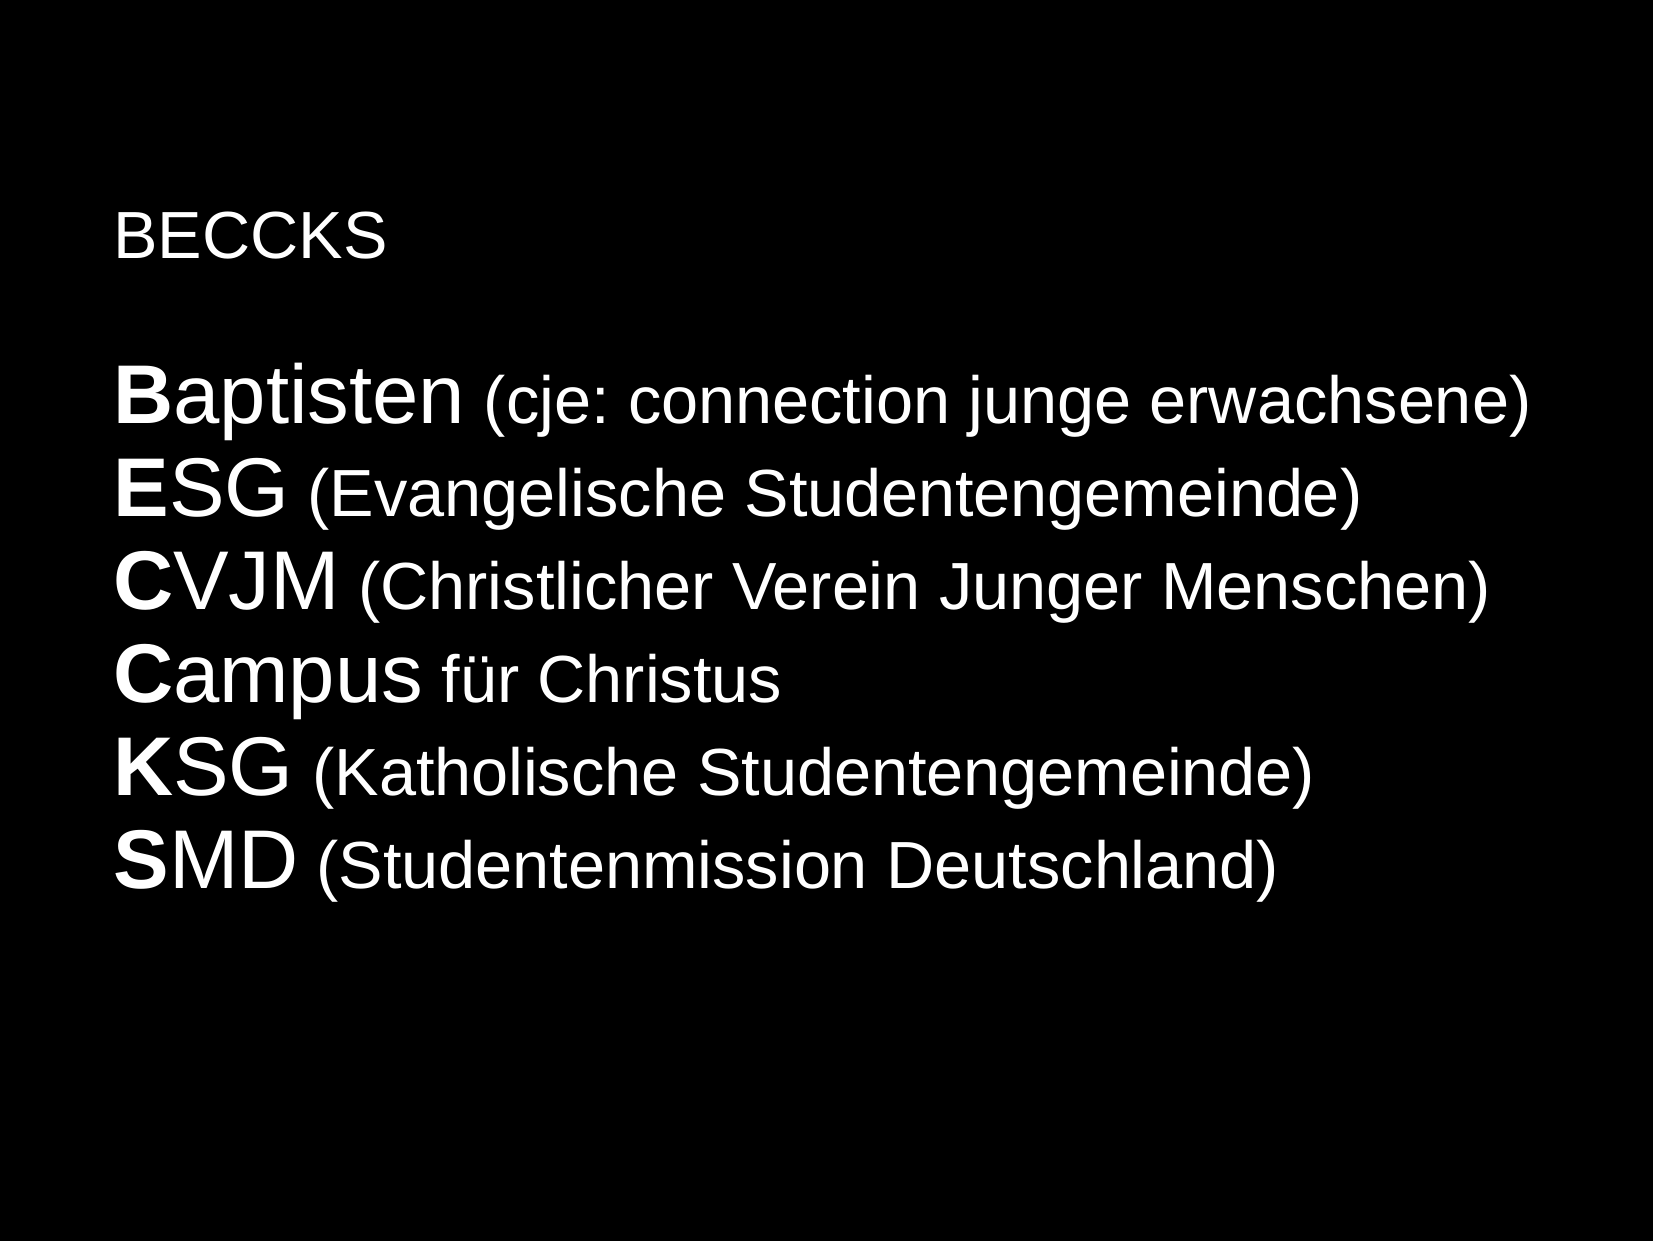

# BECCKS
Baptisten (cje: connection junge erwachsene)
ESG (Evangelische Studentengemeinde)
CVJM (Christlicher Verein Junger Menschen)
Campus für Christus
KSG (Katholische Studentengemeinde)
SMD (Studentenmission Deutschland)